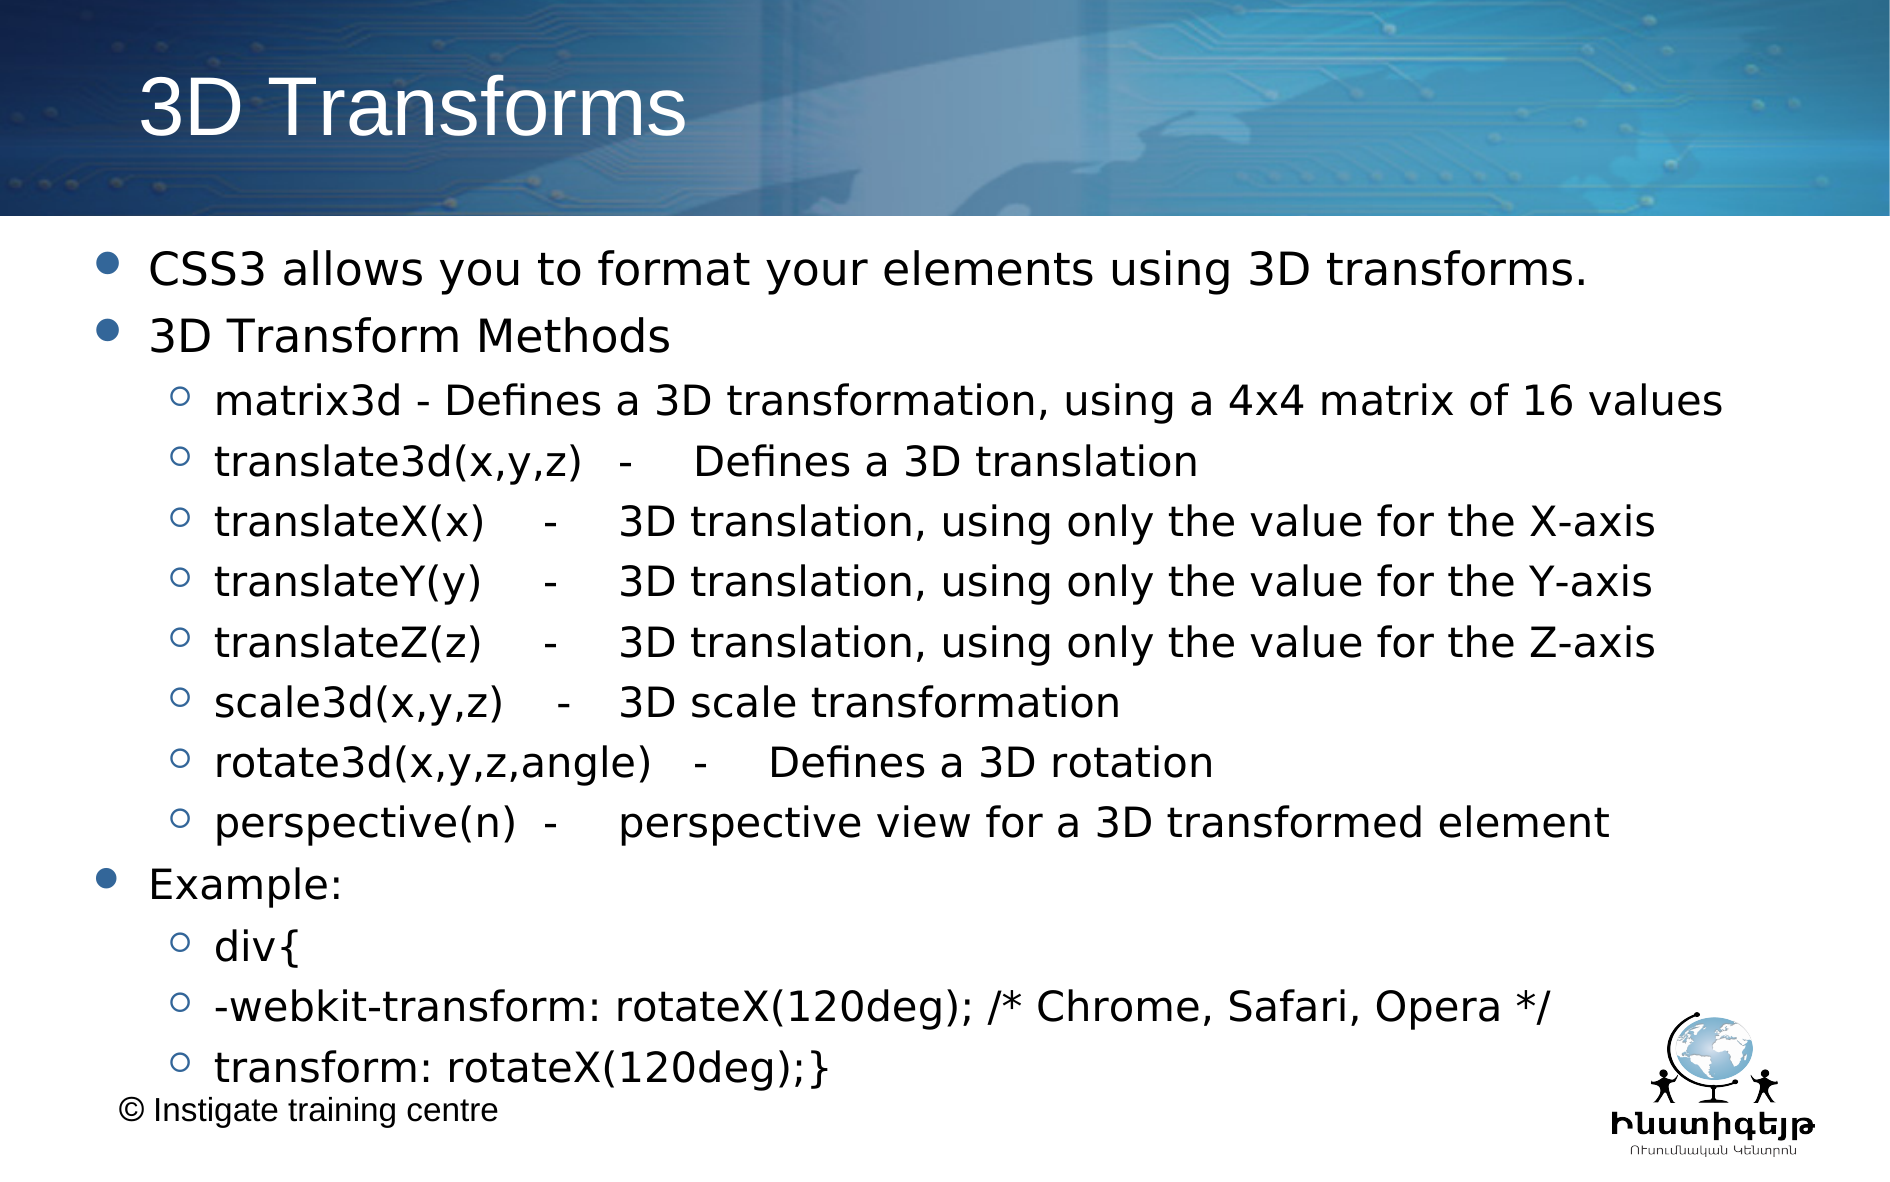

3D Transforms
# CSS3 allows you to format your elements using 3D transforms.
3D Transform Methods
matrix3d - Defines a 3D transformation, using a 4x4 matrix of 16 values
translate3d(x,y,z)	-	Defines a 3D translation
translateX(x)	-	3D translation, using only the value for the X-axis
translateY(y)	-	3D translation, using only the value for the Y-axis
translateZ(z)	-	3D translation, using only the value for the Z-axis
scale3d(x,y,z)	 -	3D scale transformation
rotate3d(x,y,z,angle)	-	Defines a 3D rotation
perspective(n)	-	perspective view for a 3D transformed element
Example:
div{
-webkit-transform: rotateX(120deg); /* Chrome, Safari, Opera */
transform: rotateX(120deg);}